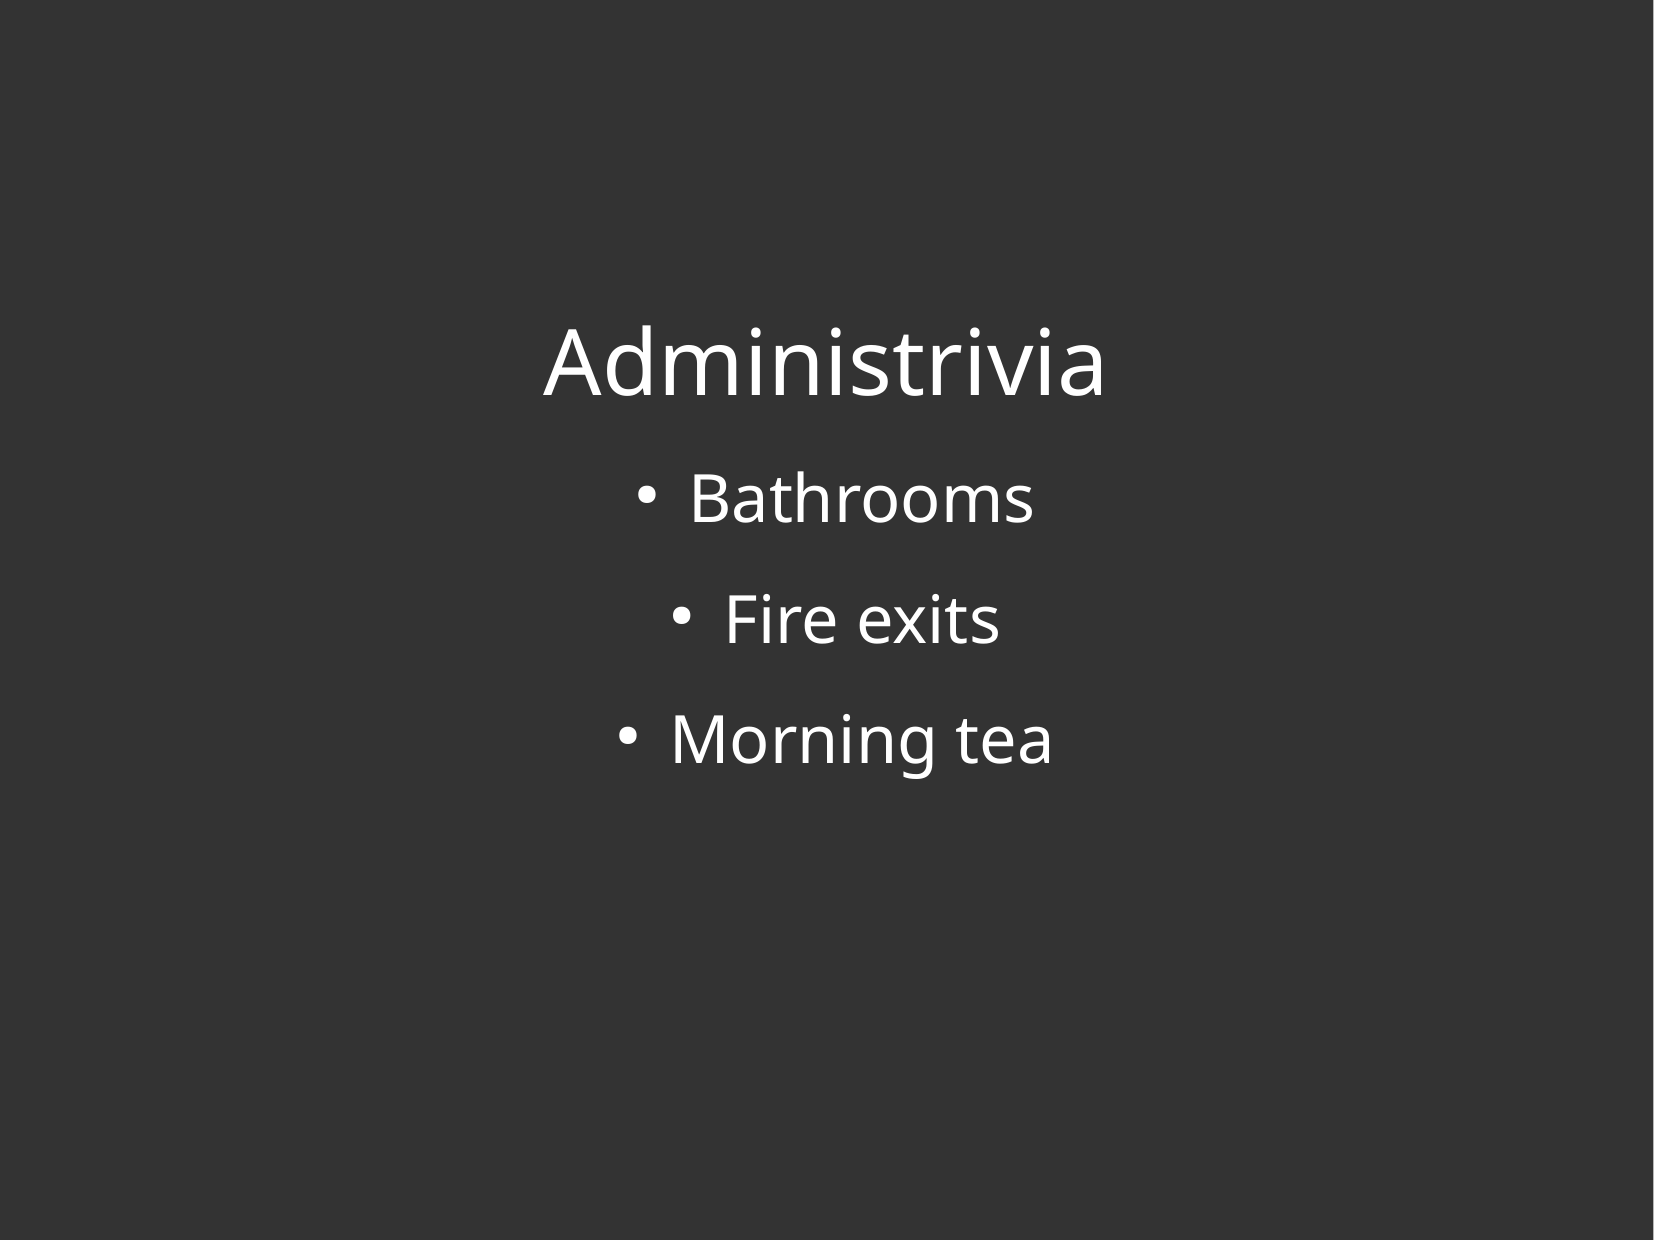

# Administrivia
Bathrooms
Fire exits
Morning tea